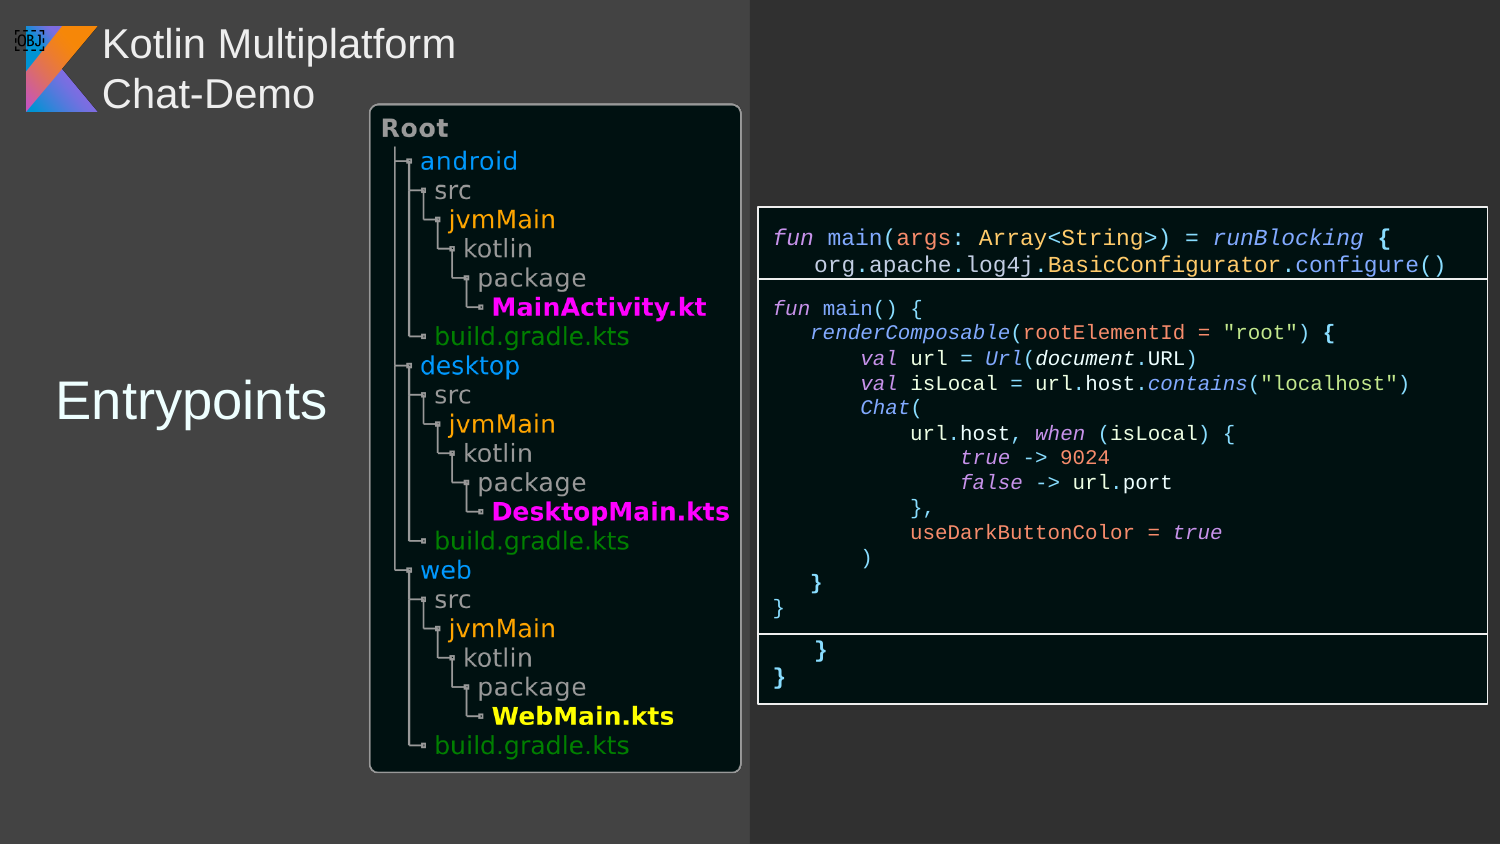

fun main(args: Array<String>) = runBlocking {
 org.apache.log4j.BasicConfigurator.configure()
 singleWindowApplication(
 state = WindowState(
size = DpSize(1200.dp, 800.dp)),
 title = "Kotlin Multiplatform Chat Demo"
 ) {
 val host = args.getOrNull(args
.indexOf("-h") + 1) ?:
Constants.EXTERNAL_HOST
 val port = args.getOrNull(args.
indexOf("-p") + 1)
?.toIntOrNull() ?:
Constants.EXTERNAL_PORT
 Chat(host, port)
 }
}
fun main() {
 renderComposable(rootElementId = "root") {
 val url = Url(document.URL)
 val isLocal = url.host.contains("localhost")
 Chat(
 url.host, when (isLocal) {
 true -> 9024
 false -> url.port
 },
 useDarkButtonColor = true
 )
 }
}
class MainActivity : ComponentActivity() {
 override fun onCreate(
savedInstanceState: Bundle?) {
 super.onCreate(savedInstanceState)
 org.apache.log4j.BasicConfigurator.configure()
 setContent {
 Chat()
 }
 }
}
# Entrypoints